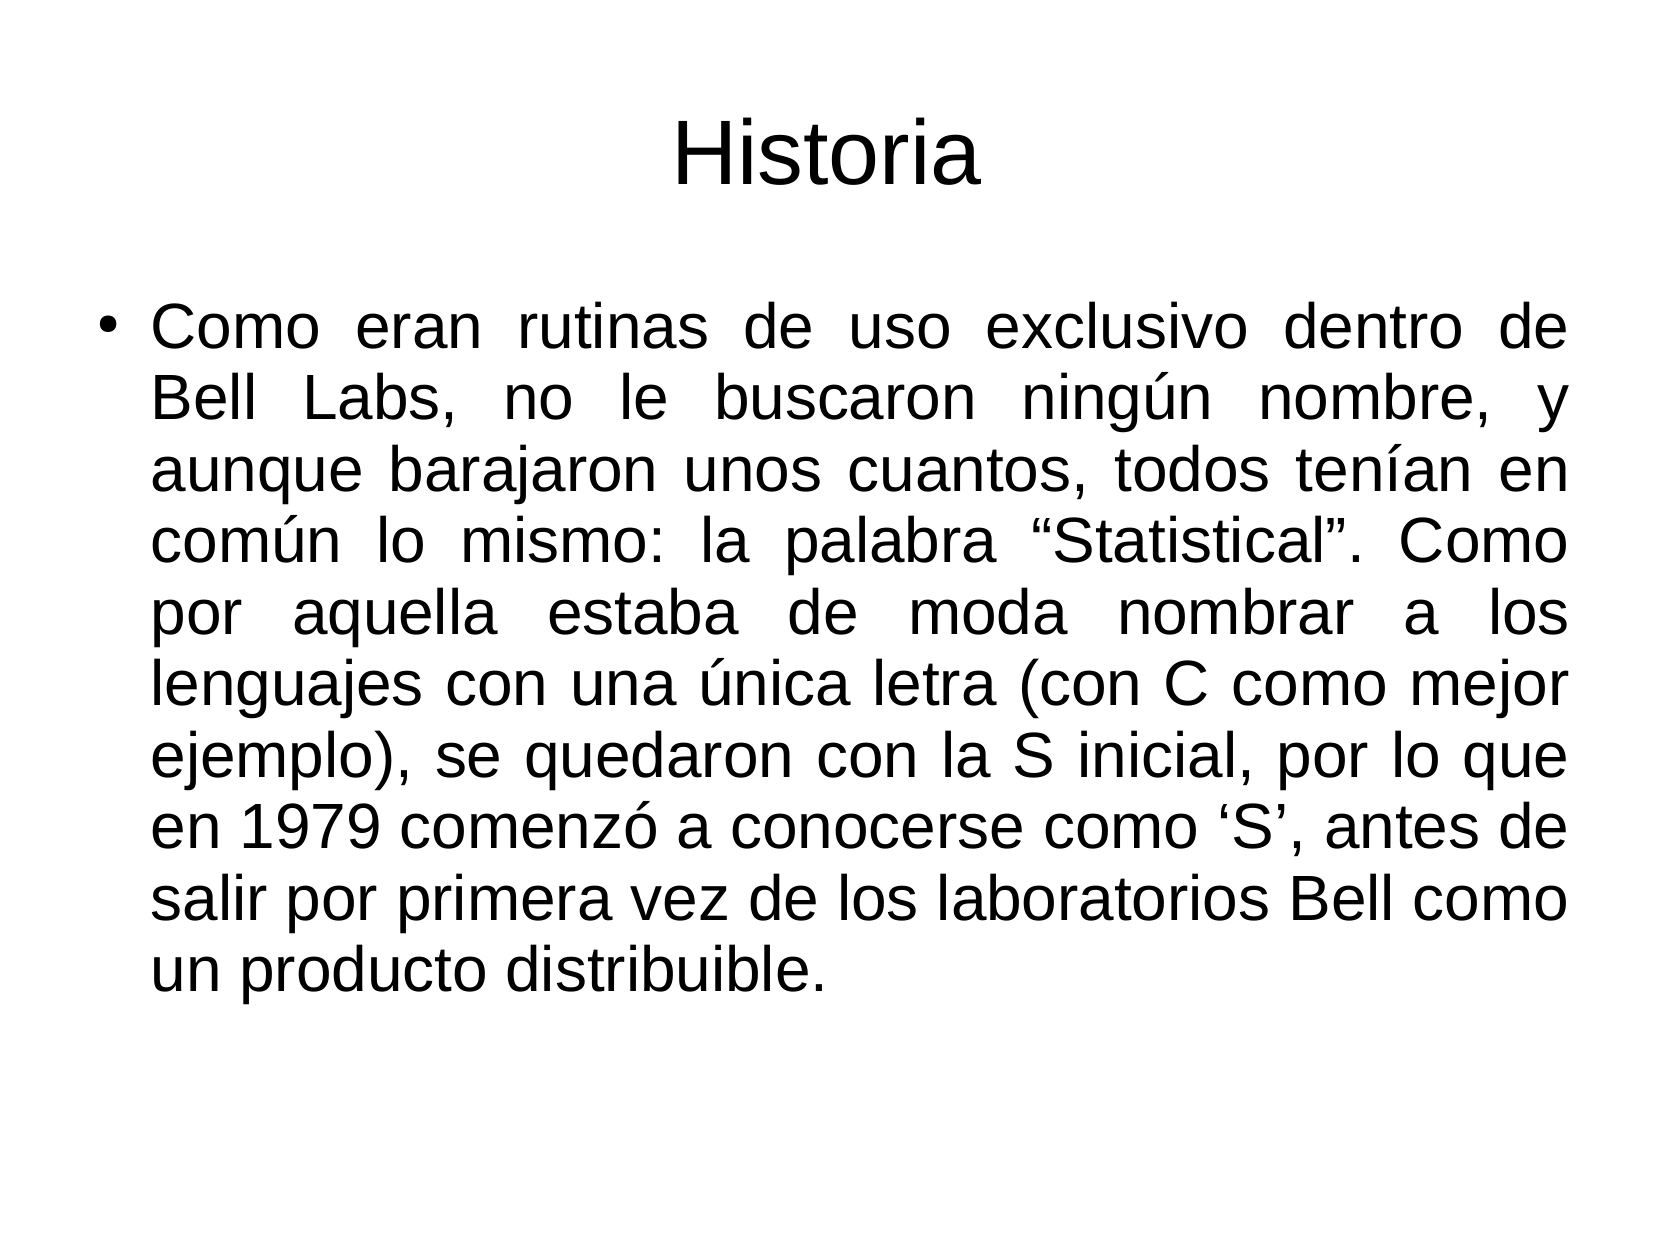

# Historia
Como eran rutinas de uso exclusivo dentro de Bell Labs, no le buscaron ningún nombre, y aunque barajaron unos cuantos, todos tenían en común lo mismo: la palabra “Statistical”. Como por aquella estaba de moda nombrar a los lenguajes con una única letra (con C como mejor ejemplo), se quedaron con la S inicial, por lo que en 1979 comenzó a conocerse como ‘S’, antes de salir por primera vez de los laboratorios Bell como un producto distribuible.